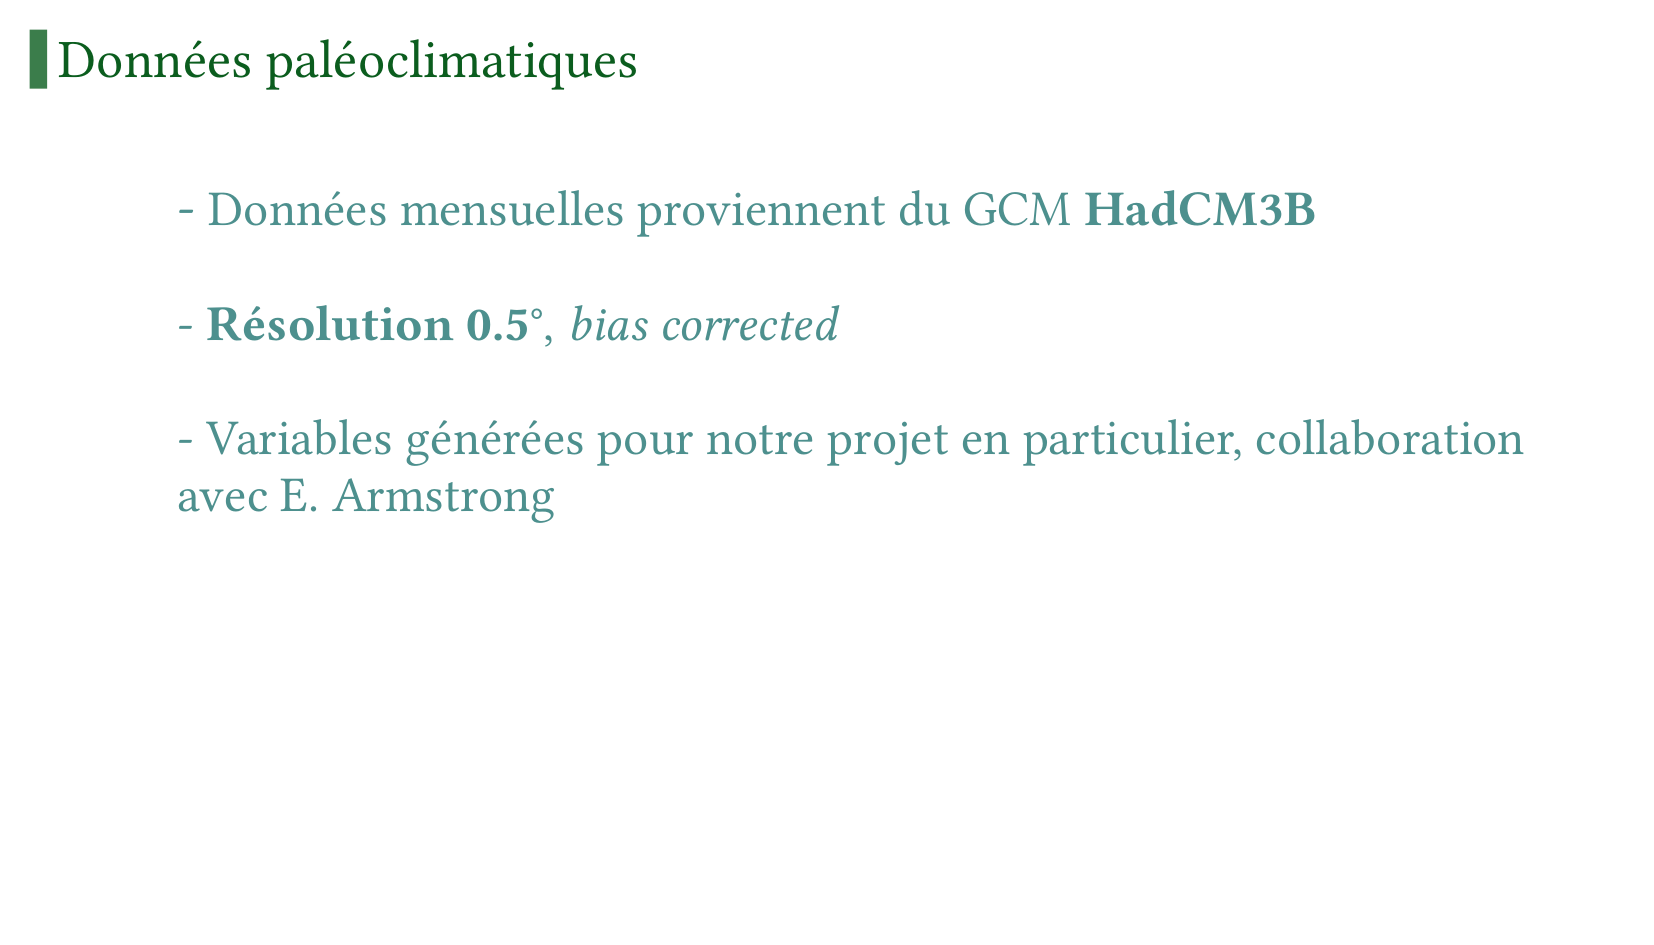

# Données paléoclimatiques
- Données mensuelles proviennent du GCM HadCM3B
- Résolution 0.5°, bias corrected
- Variables générées pour notre projet en particulier, collaboration avec E. Armstrong